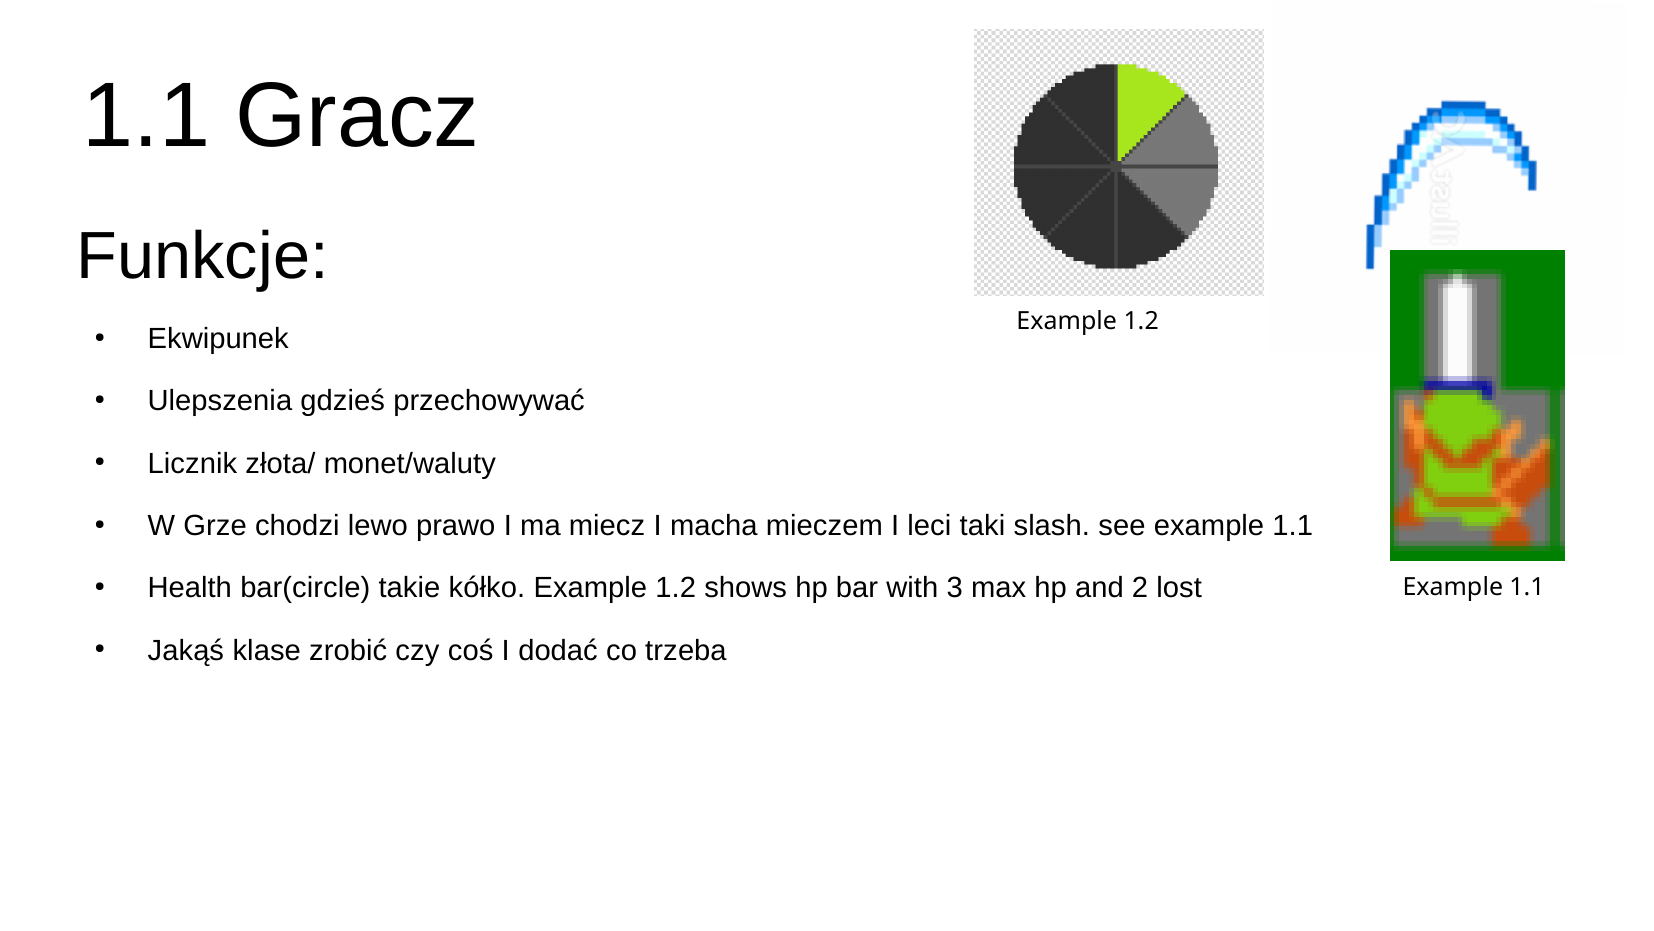

# 1.1 Gracz
Funkcje:
Ekwipunek
Ulepszenia gdzieś przechowywać
Licznik złota/ monet/waluty
W Grze chodzi lewo prawo I ma miecz I macha mieczem I leci taki slash. see example 1.1
Health bar(circle) takie kółko. Example 1.2 shows hp bar with 3 max hp and 2 lost
Jakąś klase zrobić czy coś I dodać co trzeba
Example 1.2
Example 1.1